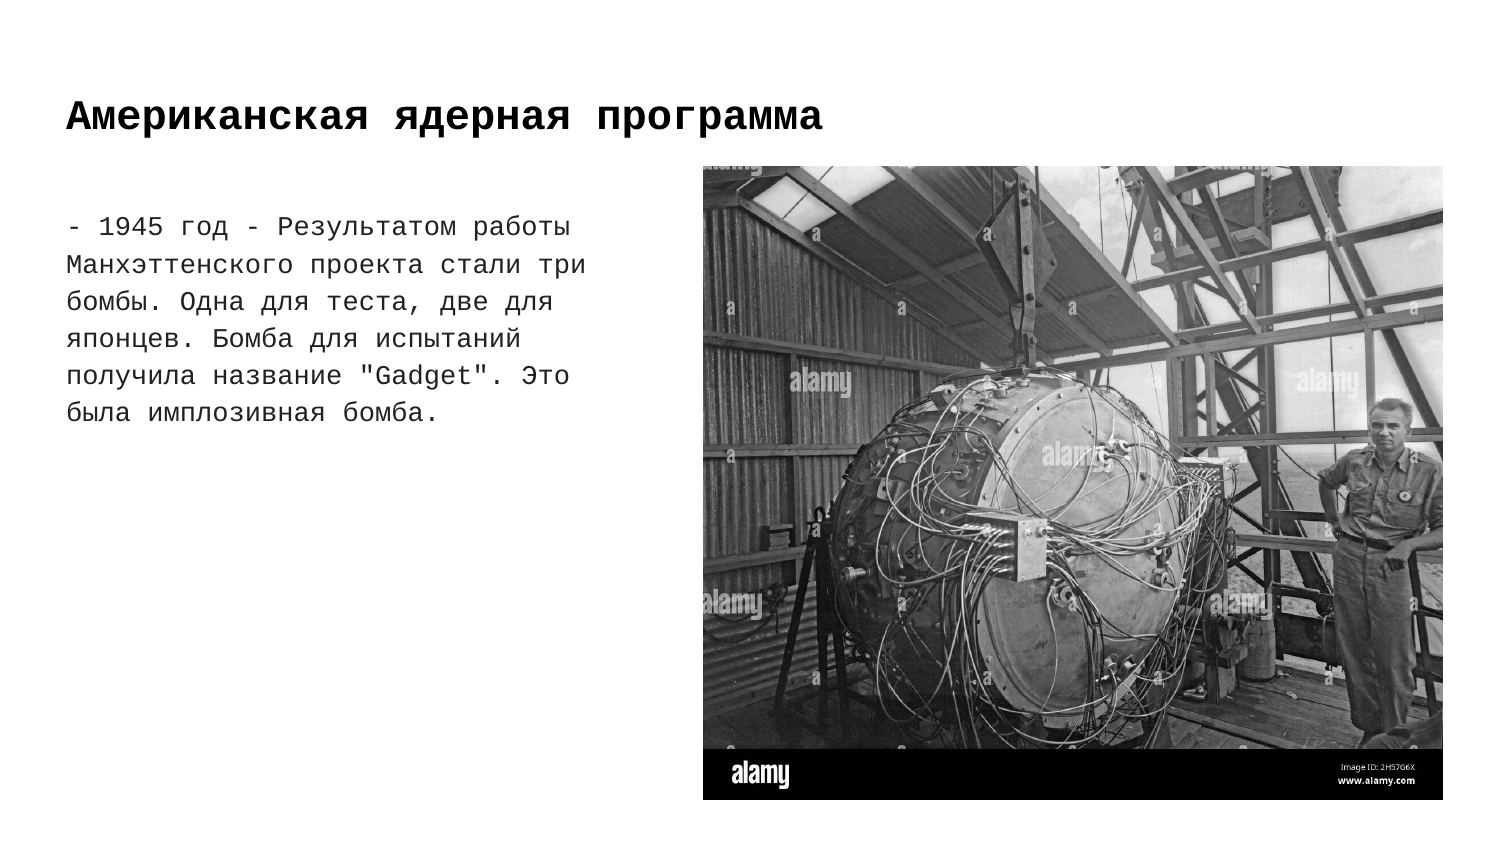

# Американская ядерная программа
- 1945 год - Результатом работы Манхэттенского проекта стали три бомбы. Одна для теста, две для японцев. Бомба для испытаний получила название "Gadget". Это была имплозивная бомба.